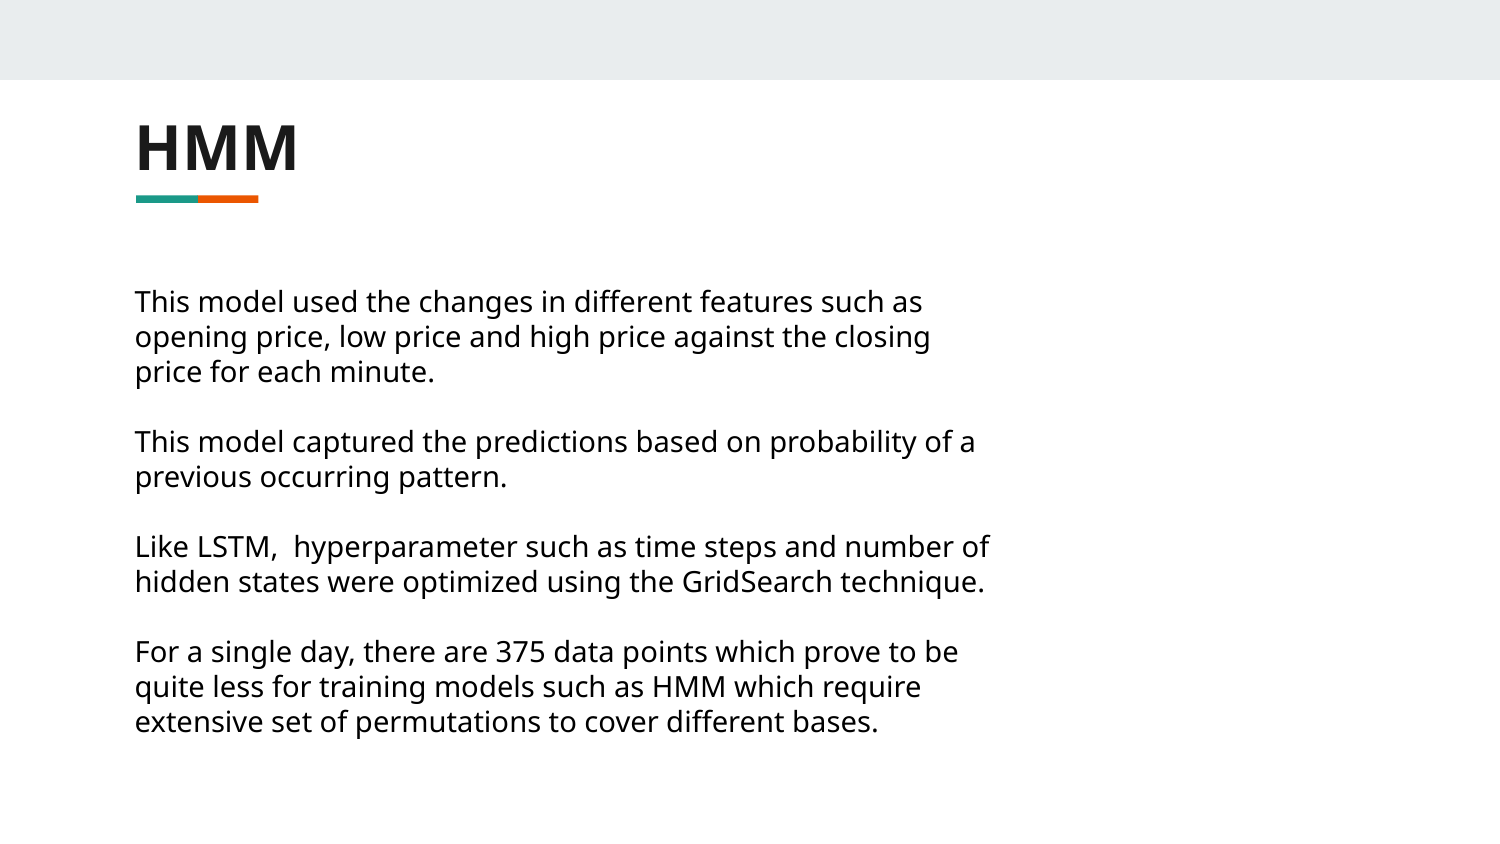

# HMM
This model used the changes in different features such as opening price, low price and high price against the closing price for each minute.
This model captured the predictions based on probability of a previous occurring pattern.
Like LSTM, hyperparameter such as time steps and number of hidden states were optimized using the GridSearch technique.
For a single day, there are 375 data points which prove to be quite less for training models such as HMM which require extensive set of permutations to cover different bases.